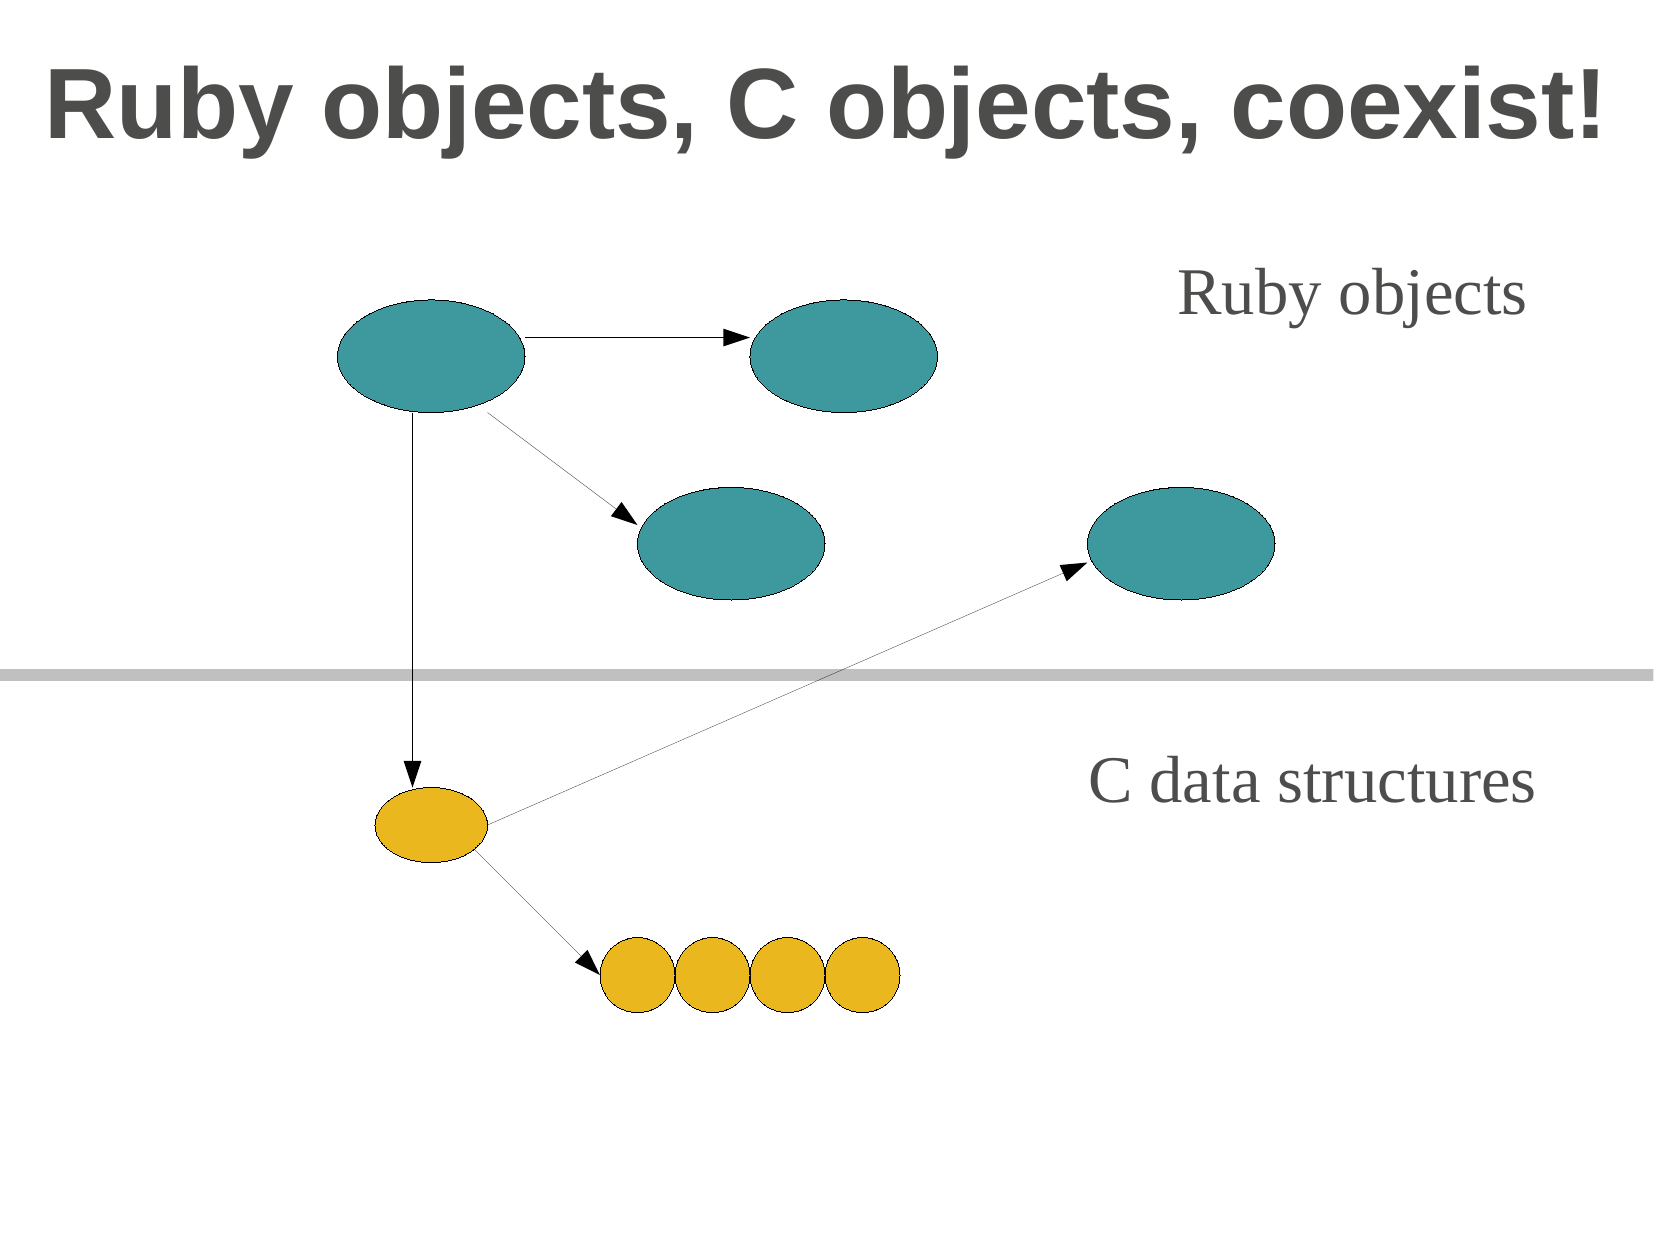

# Ruby objects, C objects, coexist!
Ruby objects
C data structures